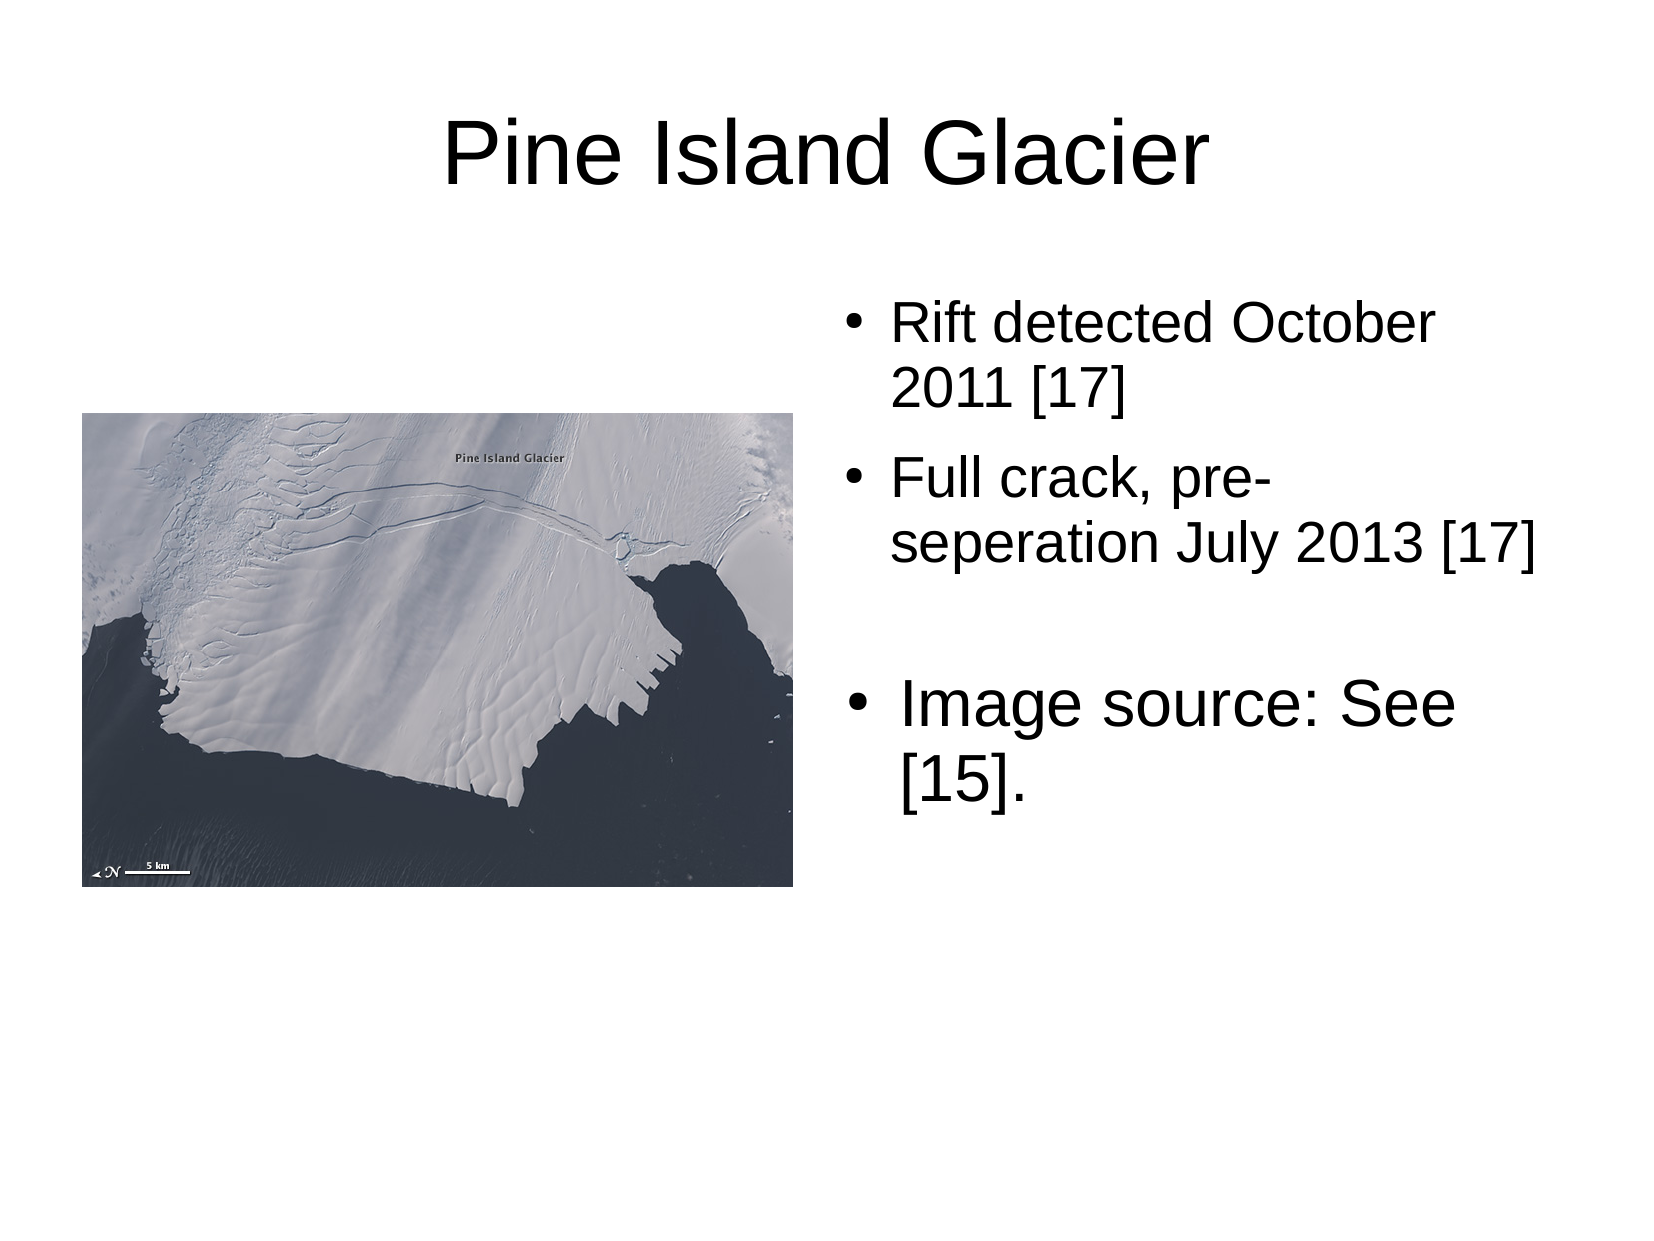

# Pine Island Glacier
Rift detected October 2011 [17]
Full crack, pre-seperation July 2013 [17]
Image source: See [15].